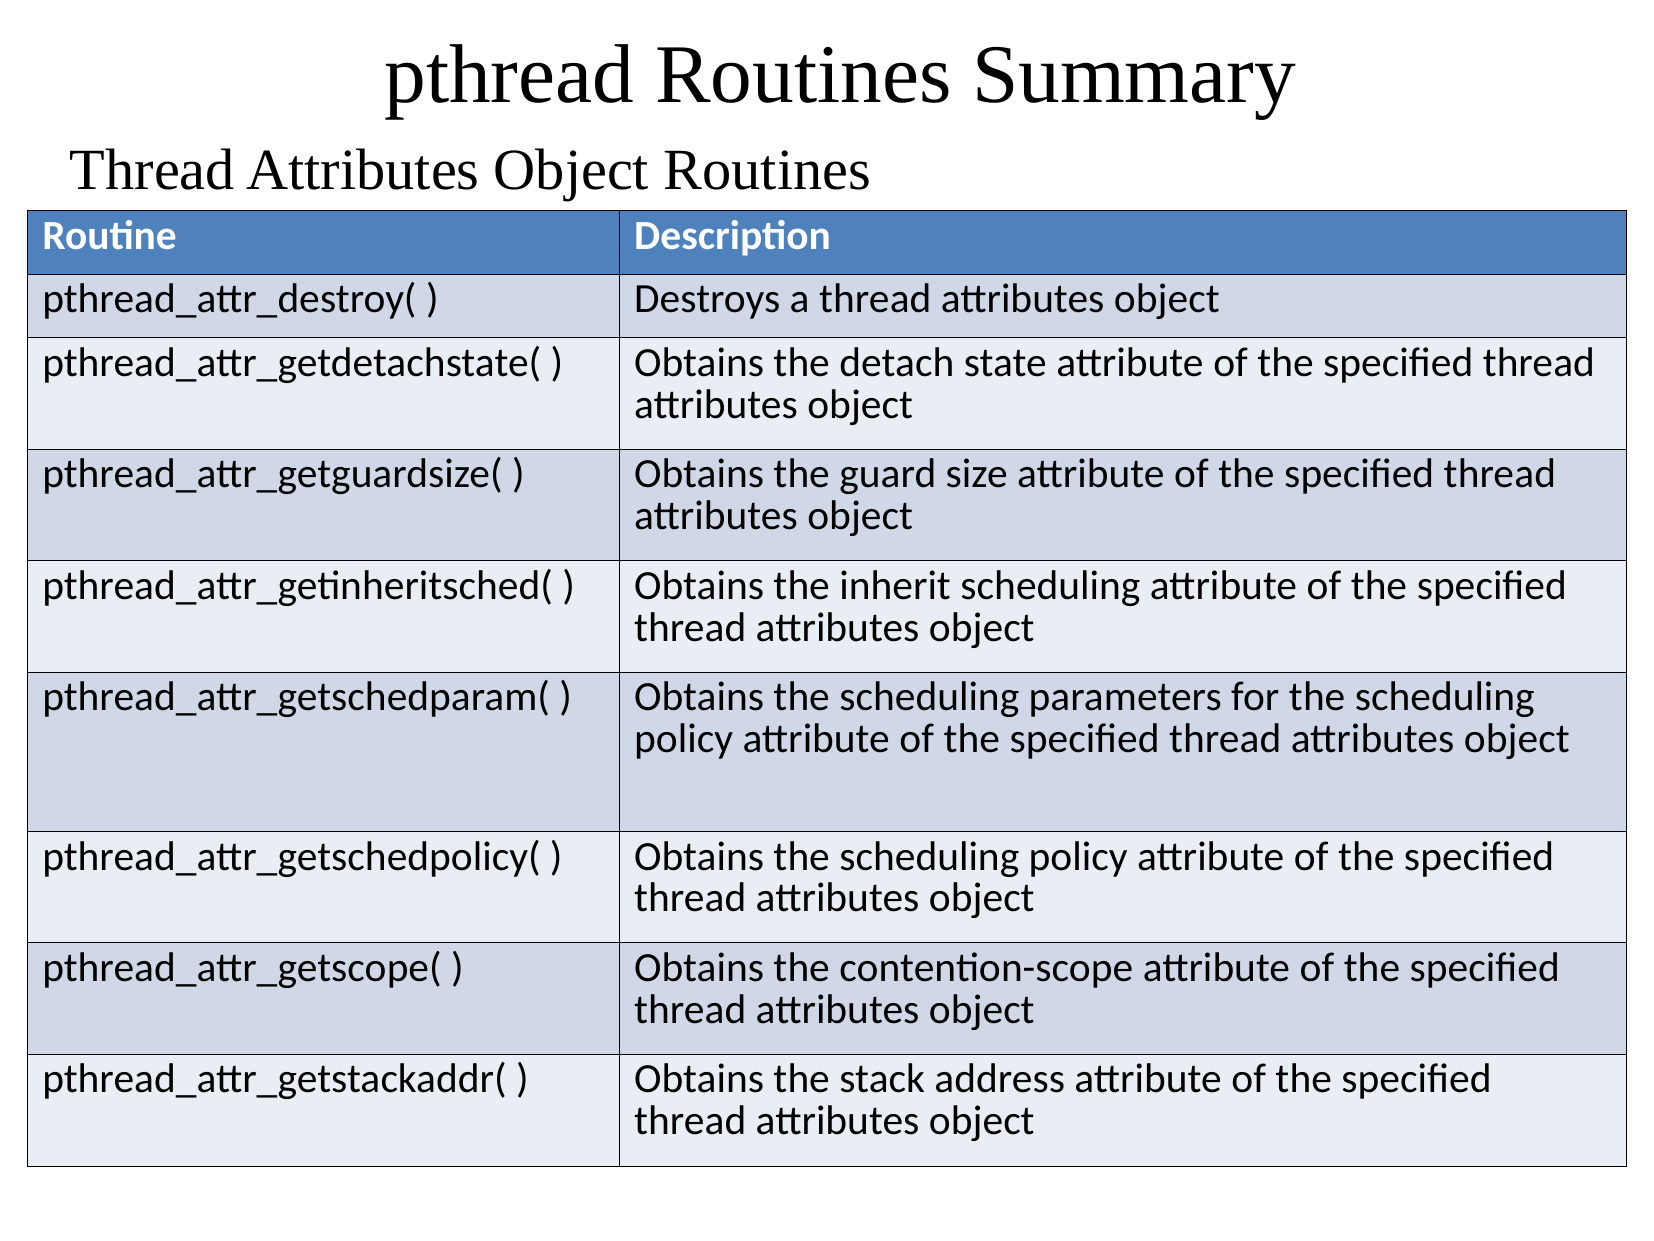

# pthread Routines Summary
Thread Attributes Object Routines
| Routine | Description |
| --- | --- |
| pthread\_attr\_destroy( ) | Destroys a thread attributes object |
| pthread\_attr\_getdetachstate( ) | Obtains the detach state attribute of the specified thread attributes object |
| pthread\_attr\_getguardsize( ) | Obtains the guard size attribute of the specified thread attributes object |
| pthread\_attr\_getinheritsched( ) | Obtains the inherit scheduling attribute of the specified thread attributes object |
| pthread\_attr\_getschedparam( ) | Obtains the scheduling parameters for the scheduling policy attribute of the specified thread attributes object |
| pthread\_attr\_getschedpolicy( ) | Obtains the scheduling policy attribute of the specified thread attributes object |
| pthread\_attr\_getscope( ) | Obtains the contention-scope attribute of the specified thread attributes object |
| pthread\_attr\_getstackaddr( ) | Obtains the stack address attribute of the specified thread attributes object |